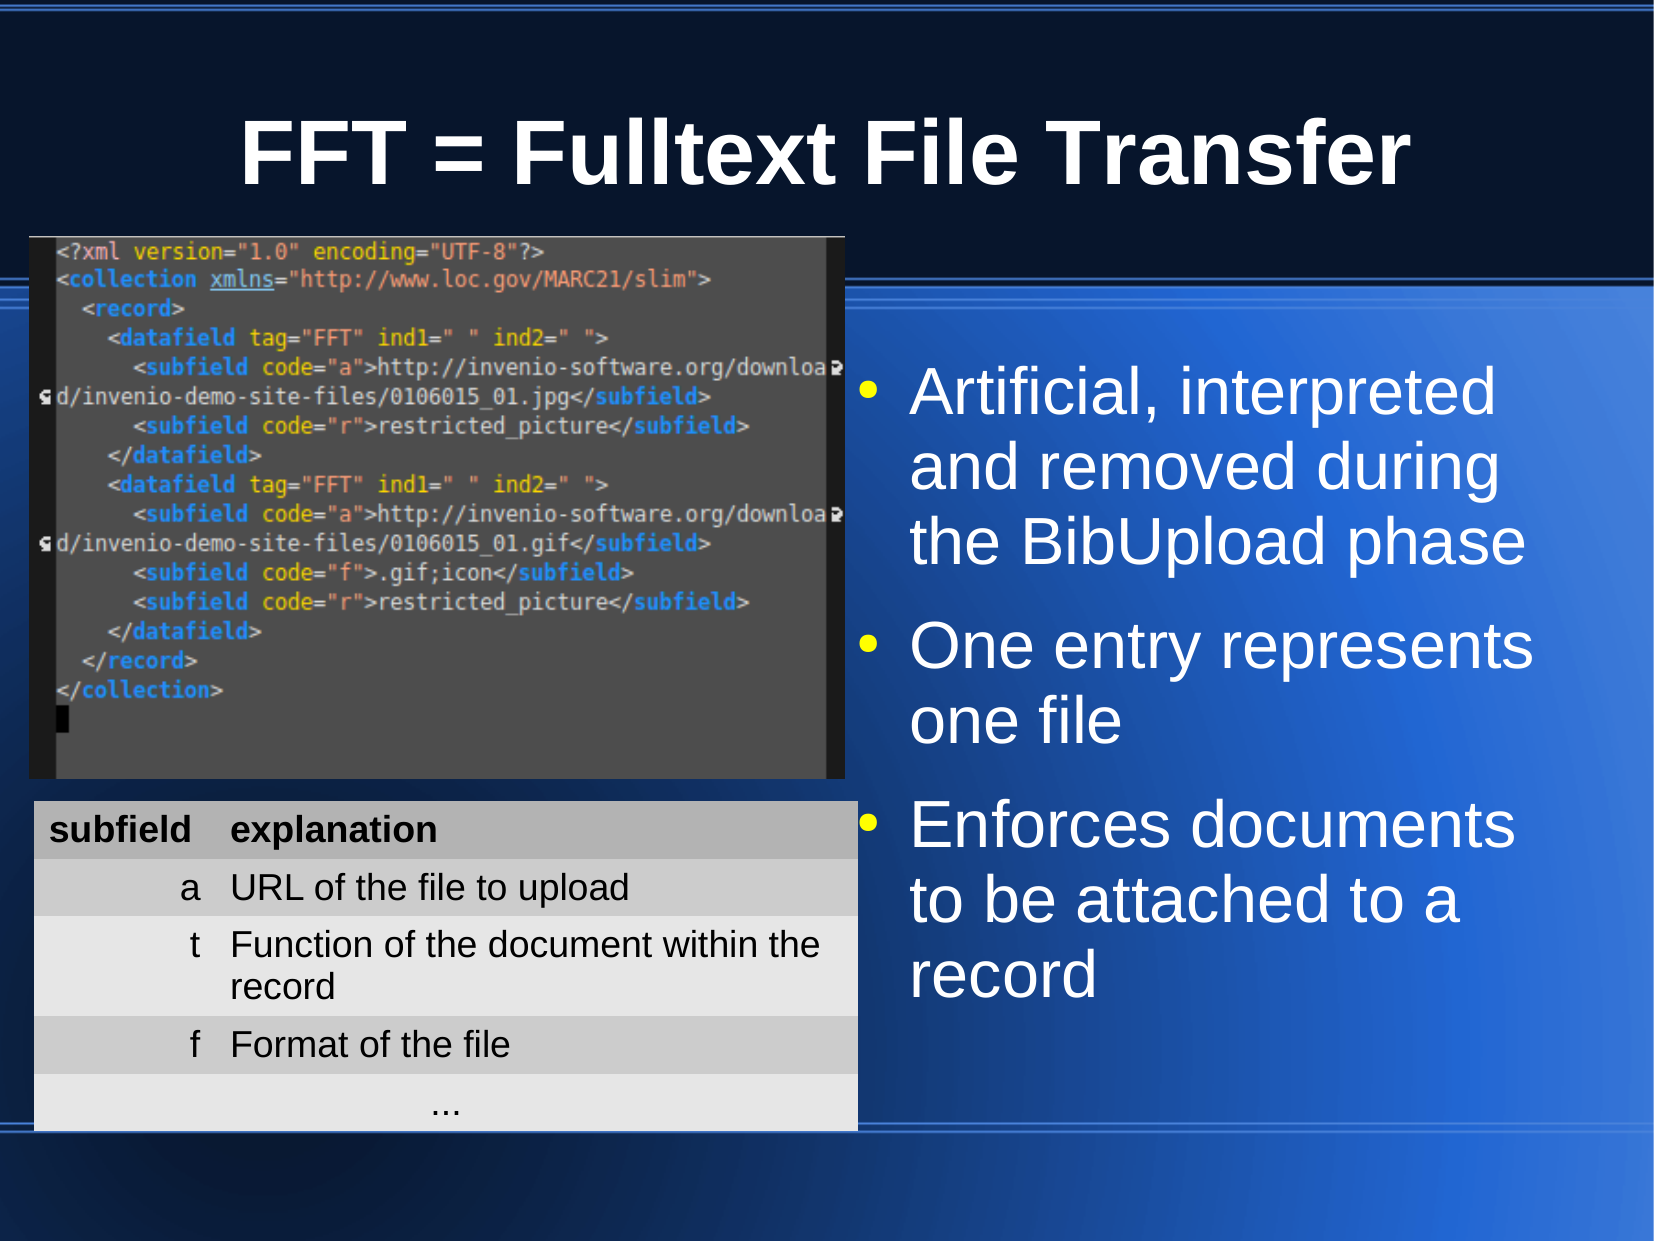

# FFT = Fulltext File Transfer
Artificial, interpreted and removed during the BibUpload phase
One entry represents one file
Enforces documents to be attached to a record
| subfield | explanation |
| --- | --- |
| a | URL of the file to upload |
| t | Function of the document within the record |
| f | Format of the file |
| ... | |